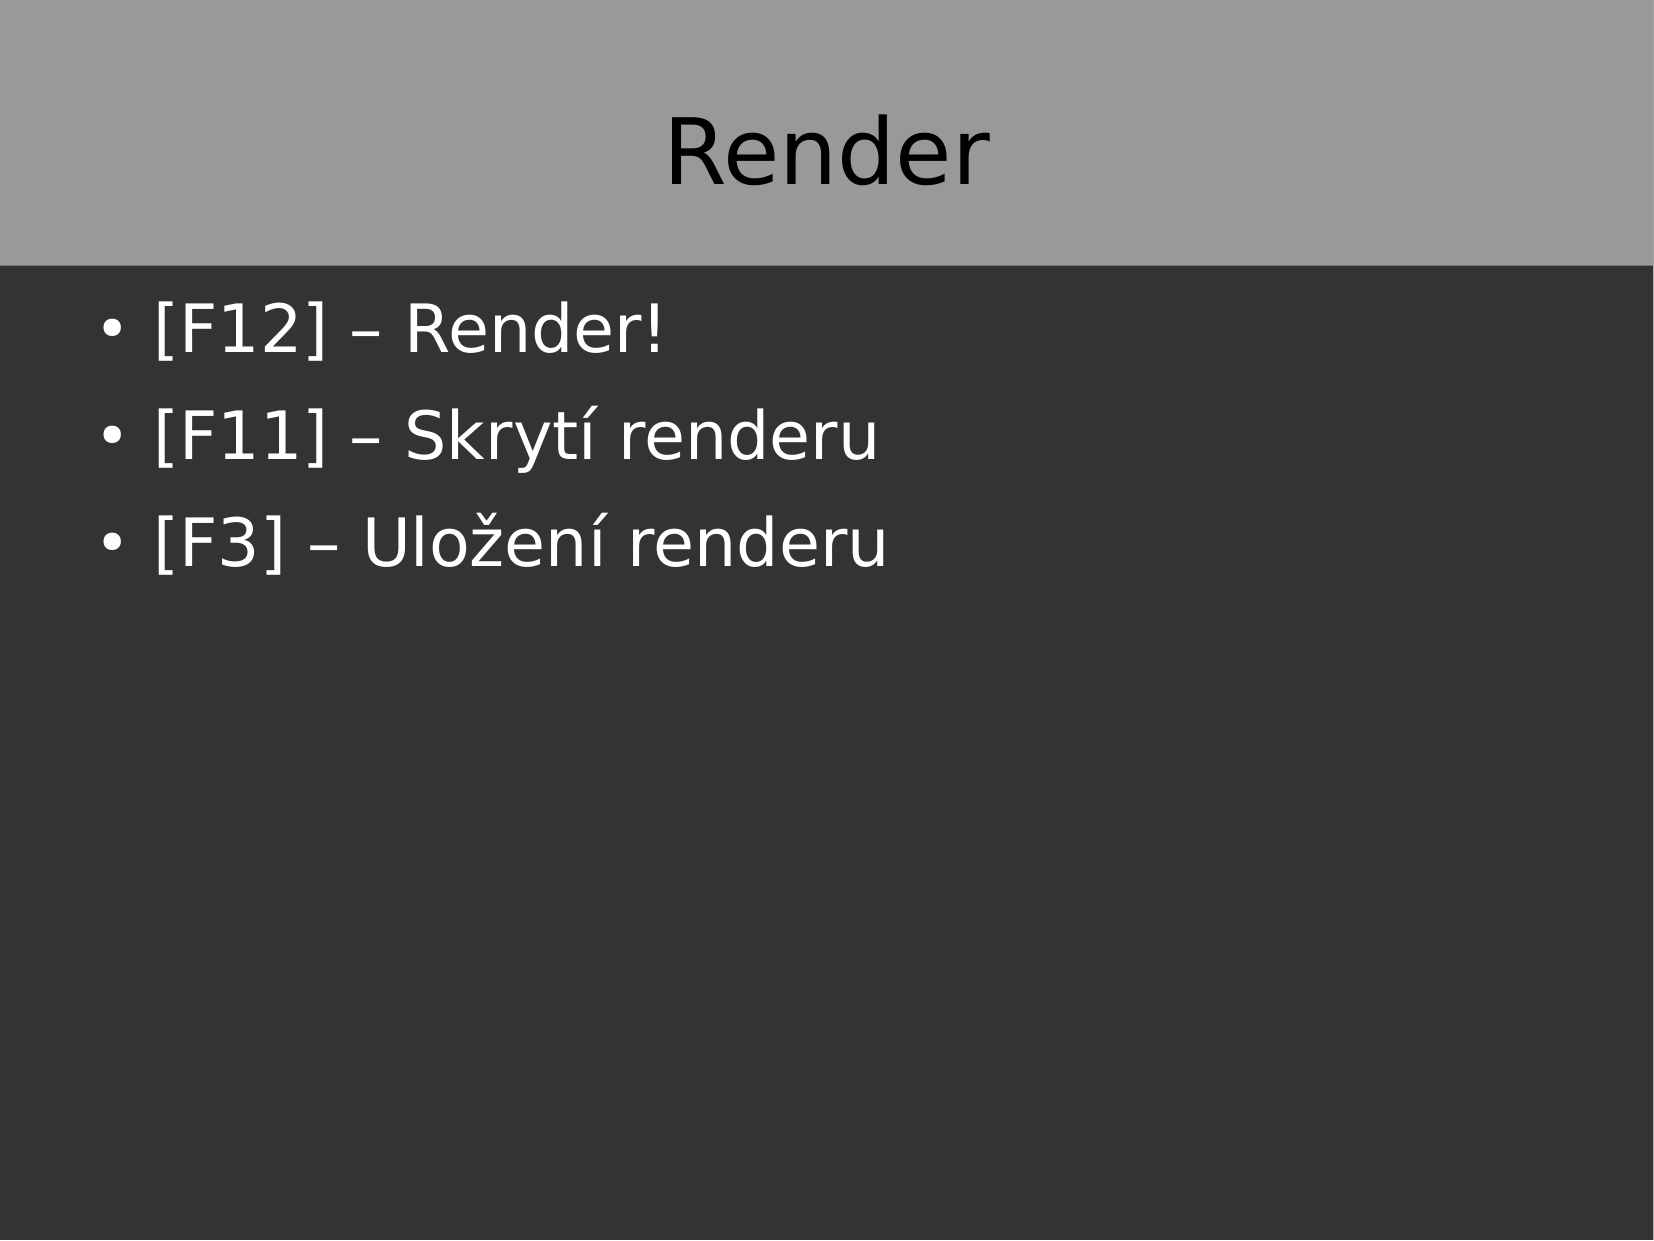

# Render
[F12] – Render!
[F11] – Skrytí renderu
[F3] – Uložení renderu